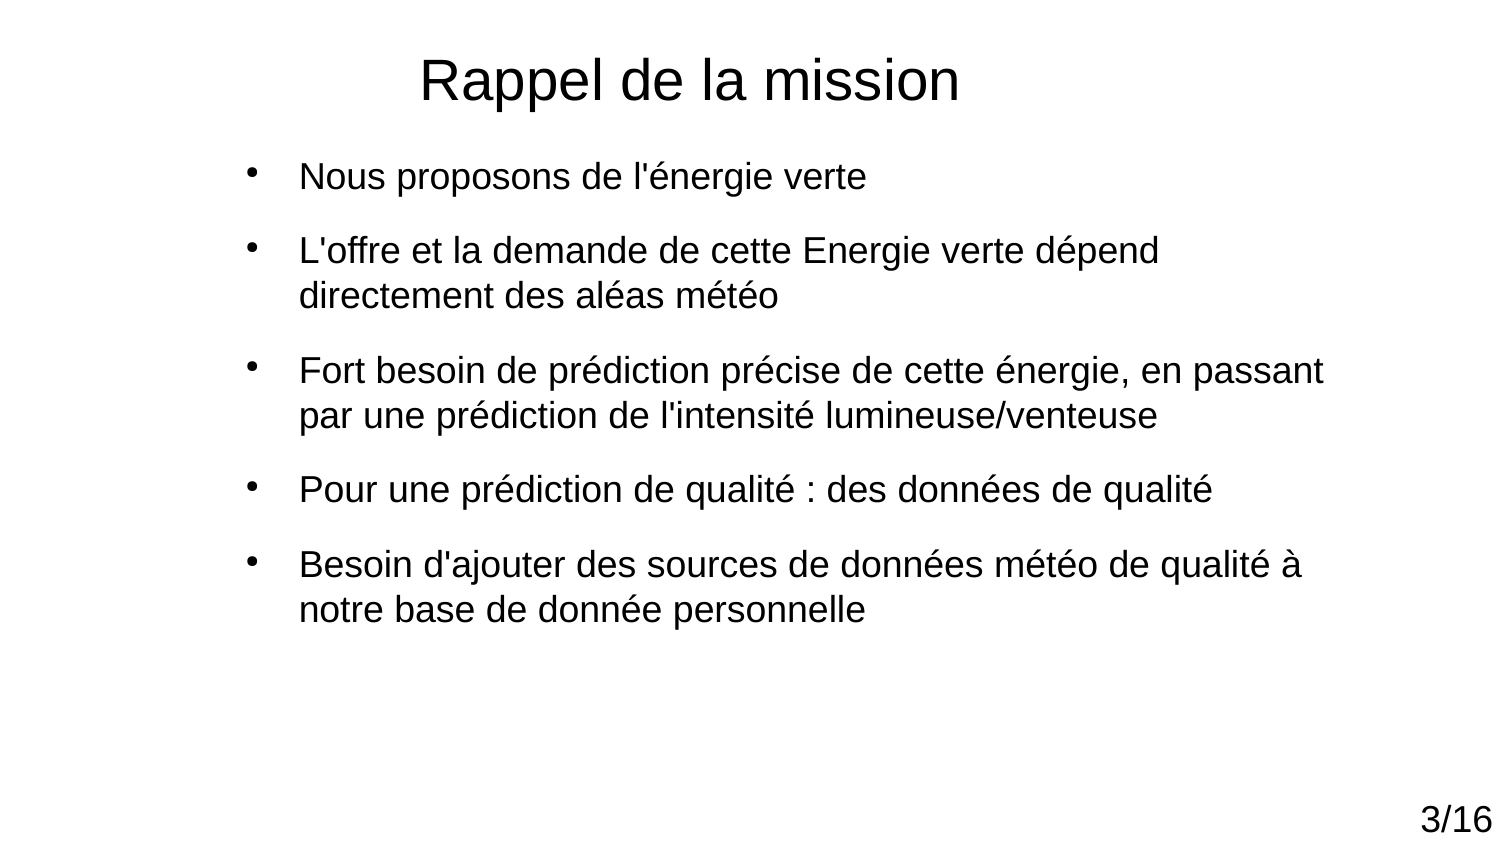

# Rappel de la mission
Nous proposons de l'énergie verte
L'offre et la demande de cette Energie verte dépend directement des aléas météo
Fort besoin de prédiction précise de cette énergie, en passant par une prédiction de l'intensité lumineuse/venteuse
Pour une prédiction de qualité : des données de qualité
Besoin d'ajouter des sources de données météo de qualité à notre base de donnée personnelle
3/16